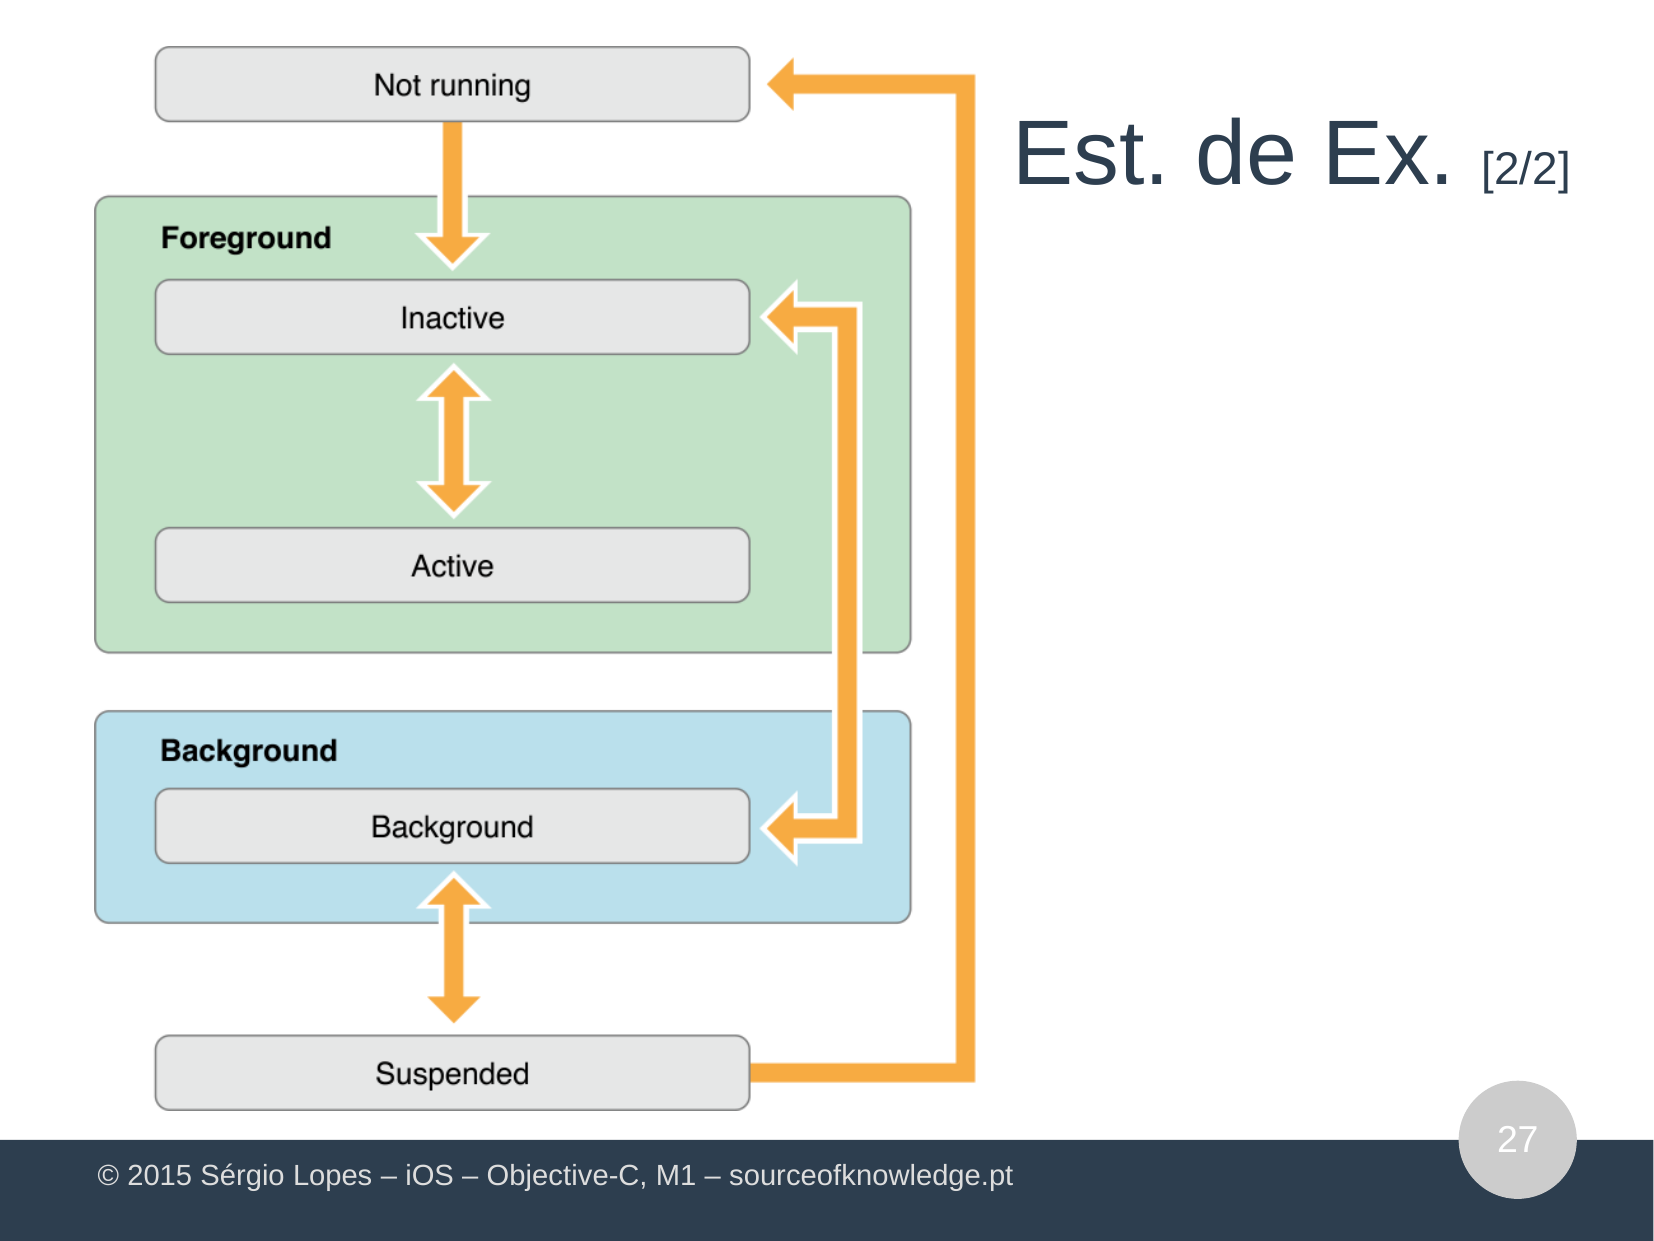

# Est. de Ex. [2/2]
27
© 2015 Sérgio Lopes – iOS – Objective-C, M1 – sourceofknowledge.pt